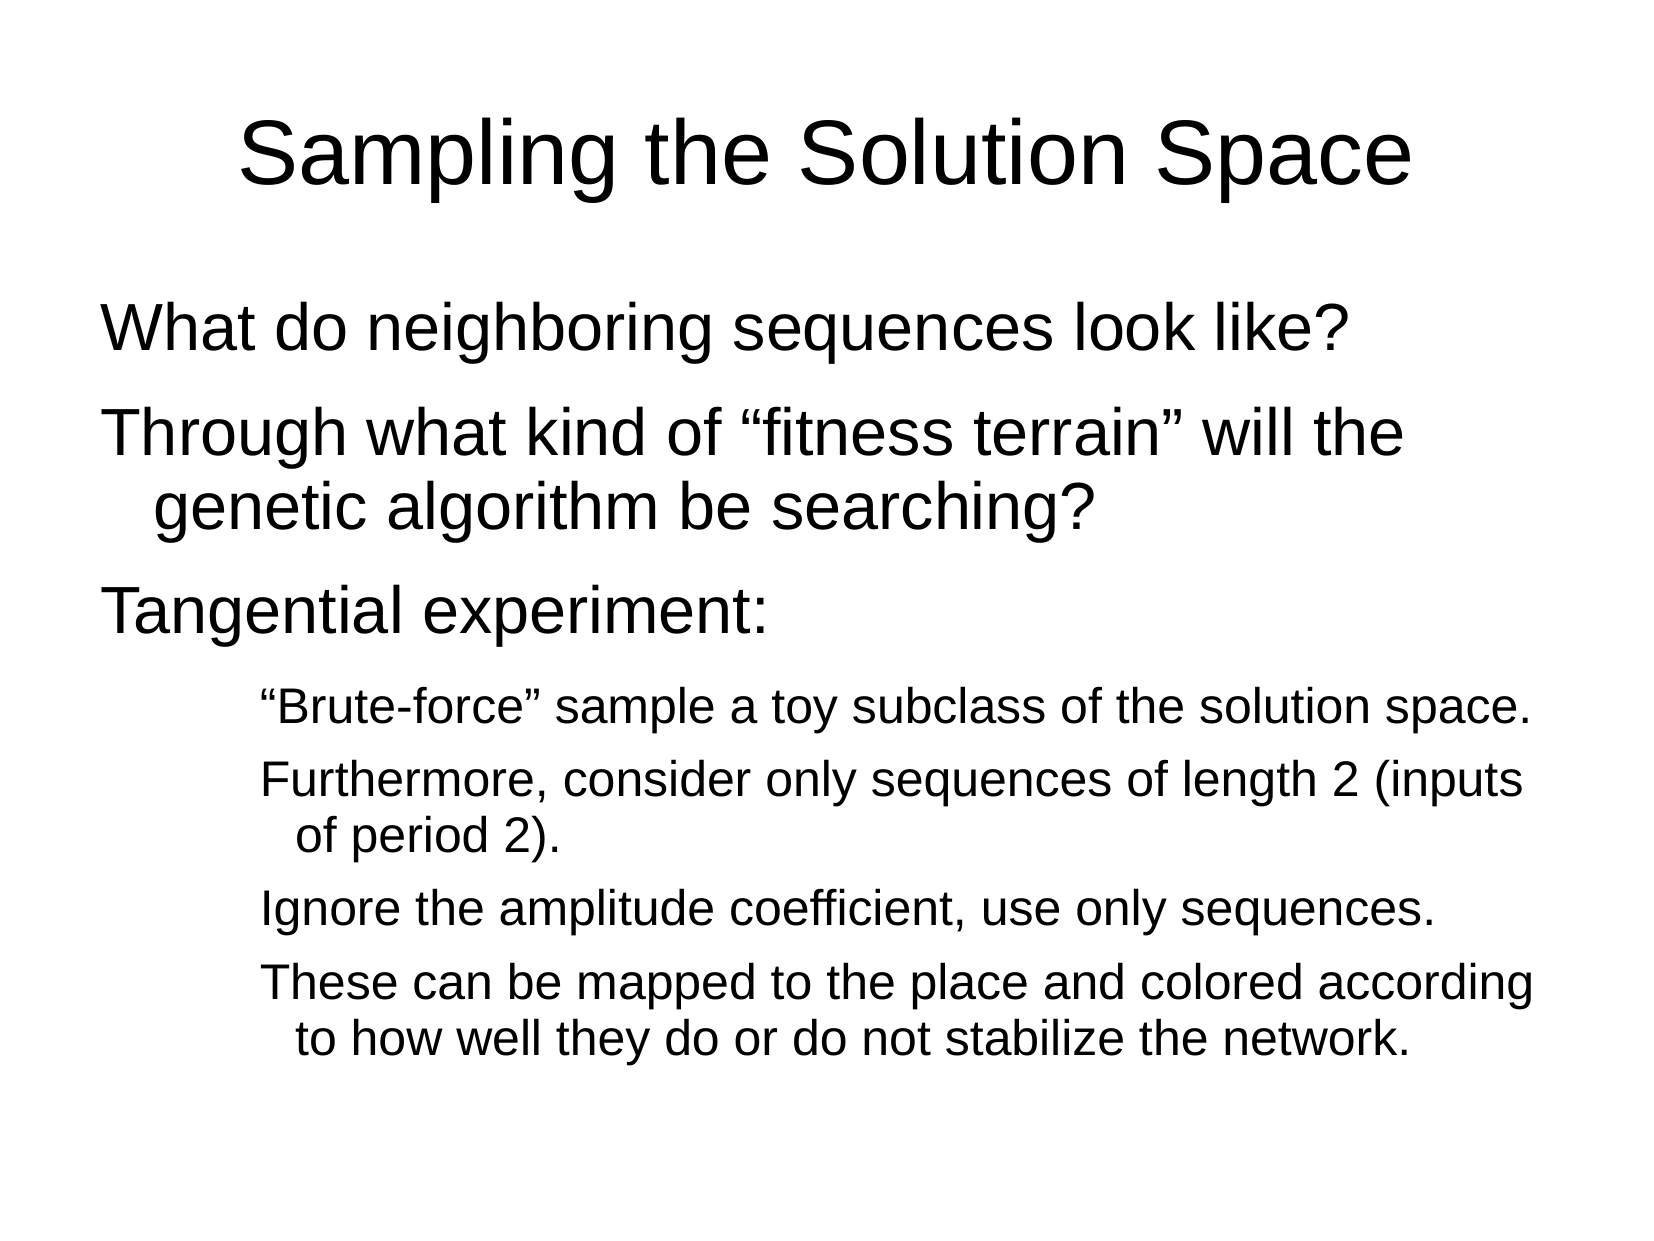

# Sampling the Solution Space
What do neighboring sequences look like?
Through what kind of “fitness terrain” will the genetic algorithm be searching?
Tangential experiment:
“Brute-force” sample a toy subclass of the solution space.
Furthermore, consider only sequences of length 2 (inputs of period 2).
Ignore the amplitude coefficient, use only sequences.
These can be mapped to the place and colored according to how well they do or do not stabilize the network.